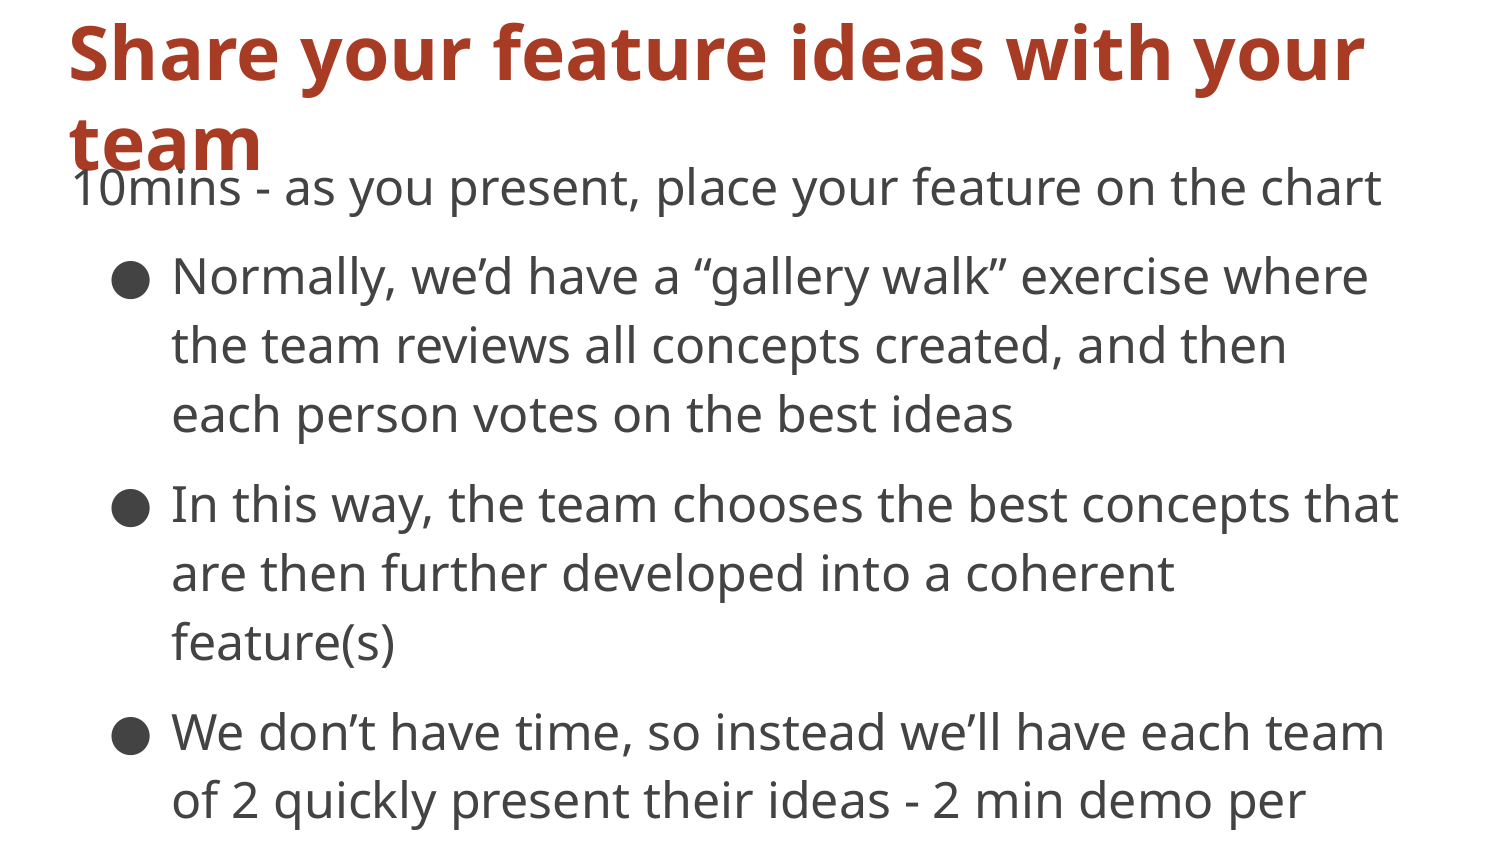

Share your feature ideas with your team
10mins - as you present, place your feature on the chart
Normally, we’d have a “gallery walk” exercise where the team reviews all concepts created, and then each person votes on the best ideas
In this way, the team chooses the best concepts that are then further developed into a coherent feature(s)
We don’t have time, so instead we’ll have each team of 2 quickly present their ideas - 2 min demo per feature